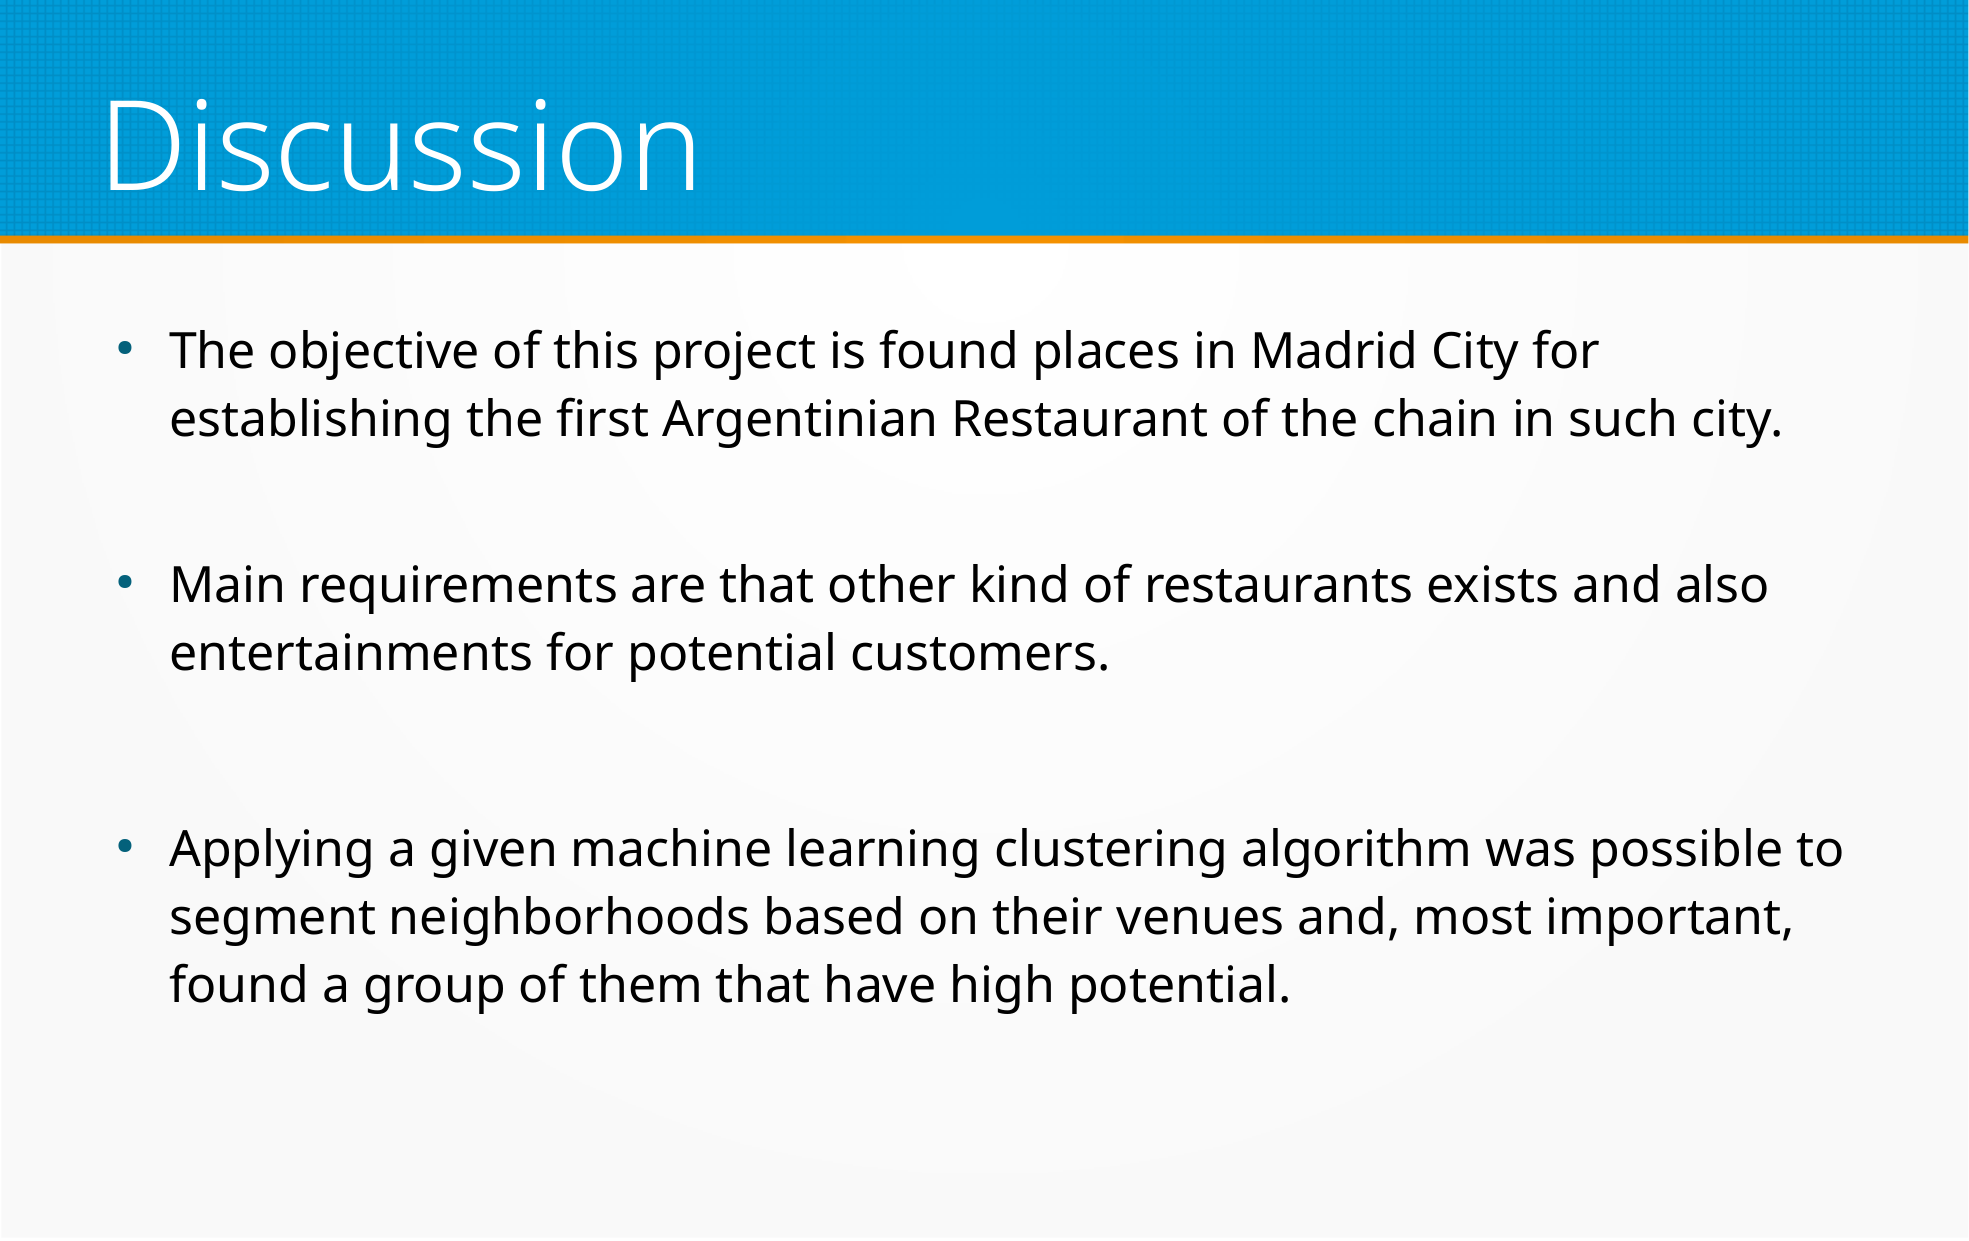

# Discussion
The objective of this project is found places in Madrid City for establishing the first Argentinian Restaurant of the chain in such city.
Main requirements are that other kind of restaurants exists and also entertainments for potential customers.
Applying a given machine learning clustering algorithm was possible to segment neighborhoods based on their venues and, most important, found a group of them that have high potential.